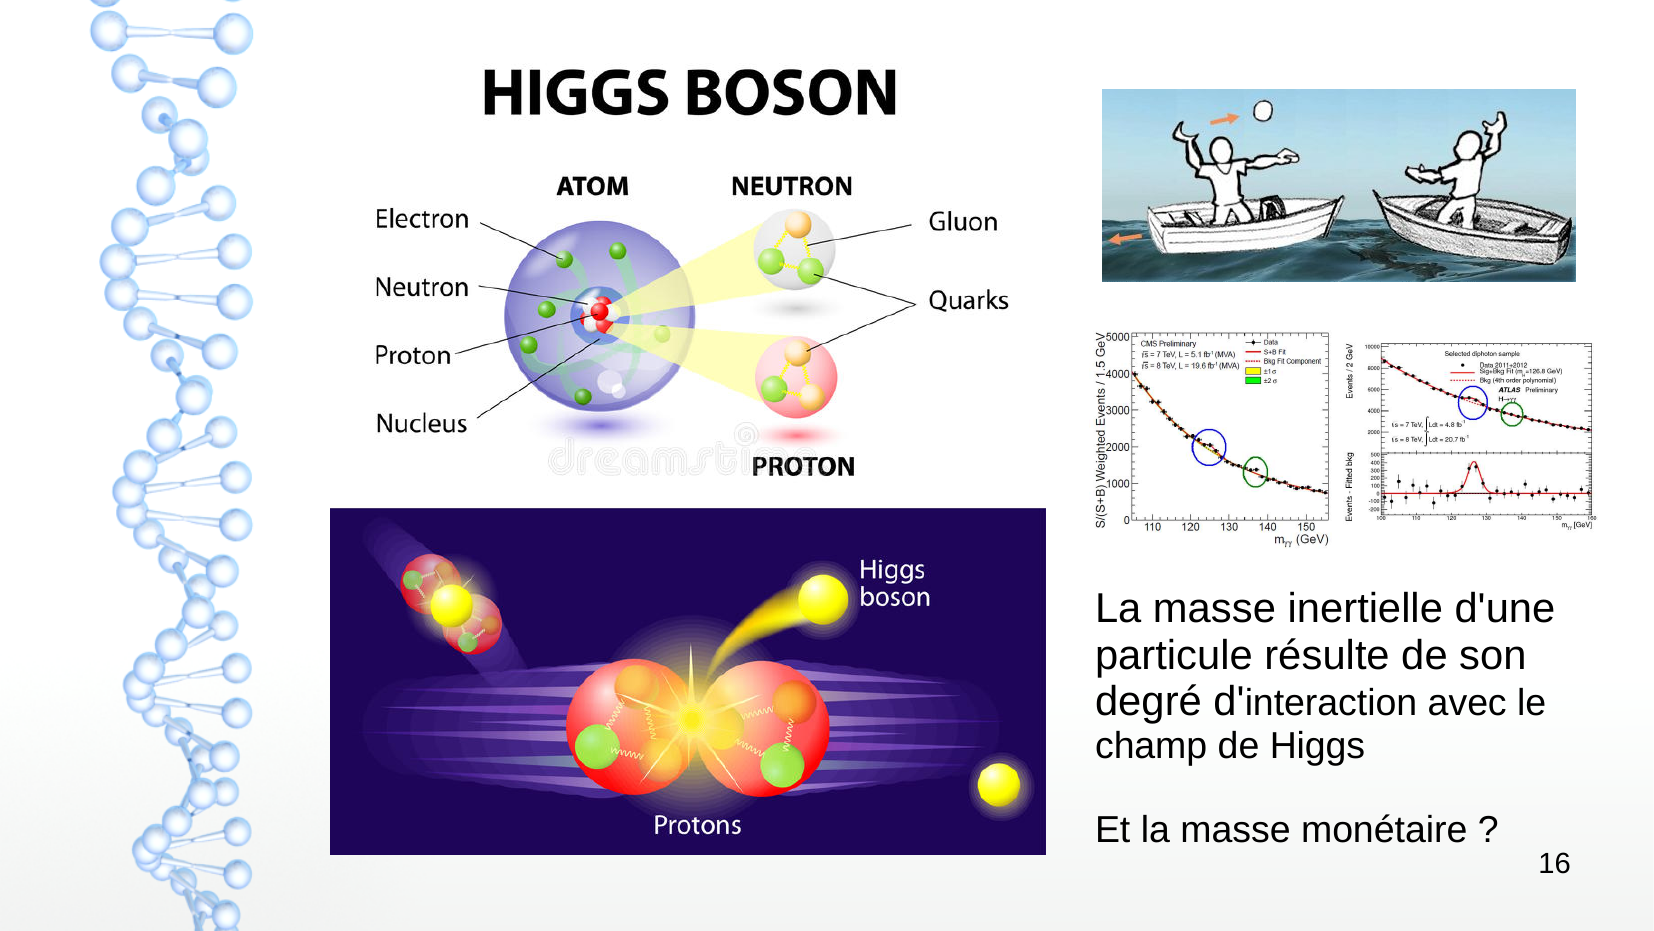

#
La masse inertielle d'une particule résulte de son degré d'interaction avec le champ de Higgs
Et la masse monétaire ?
16